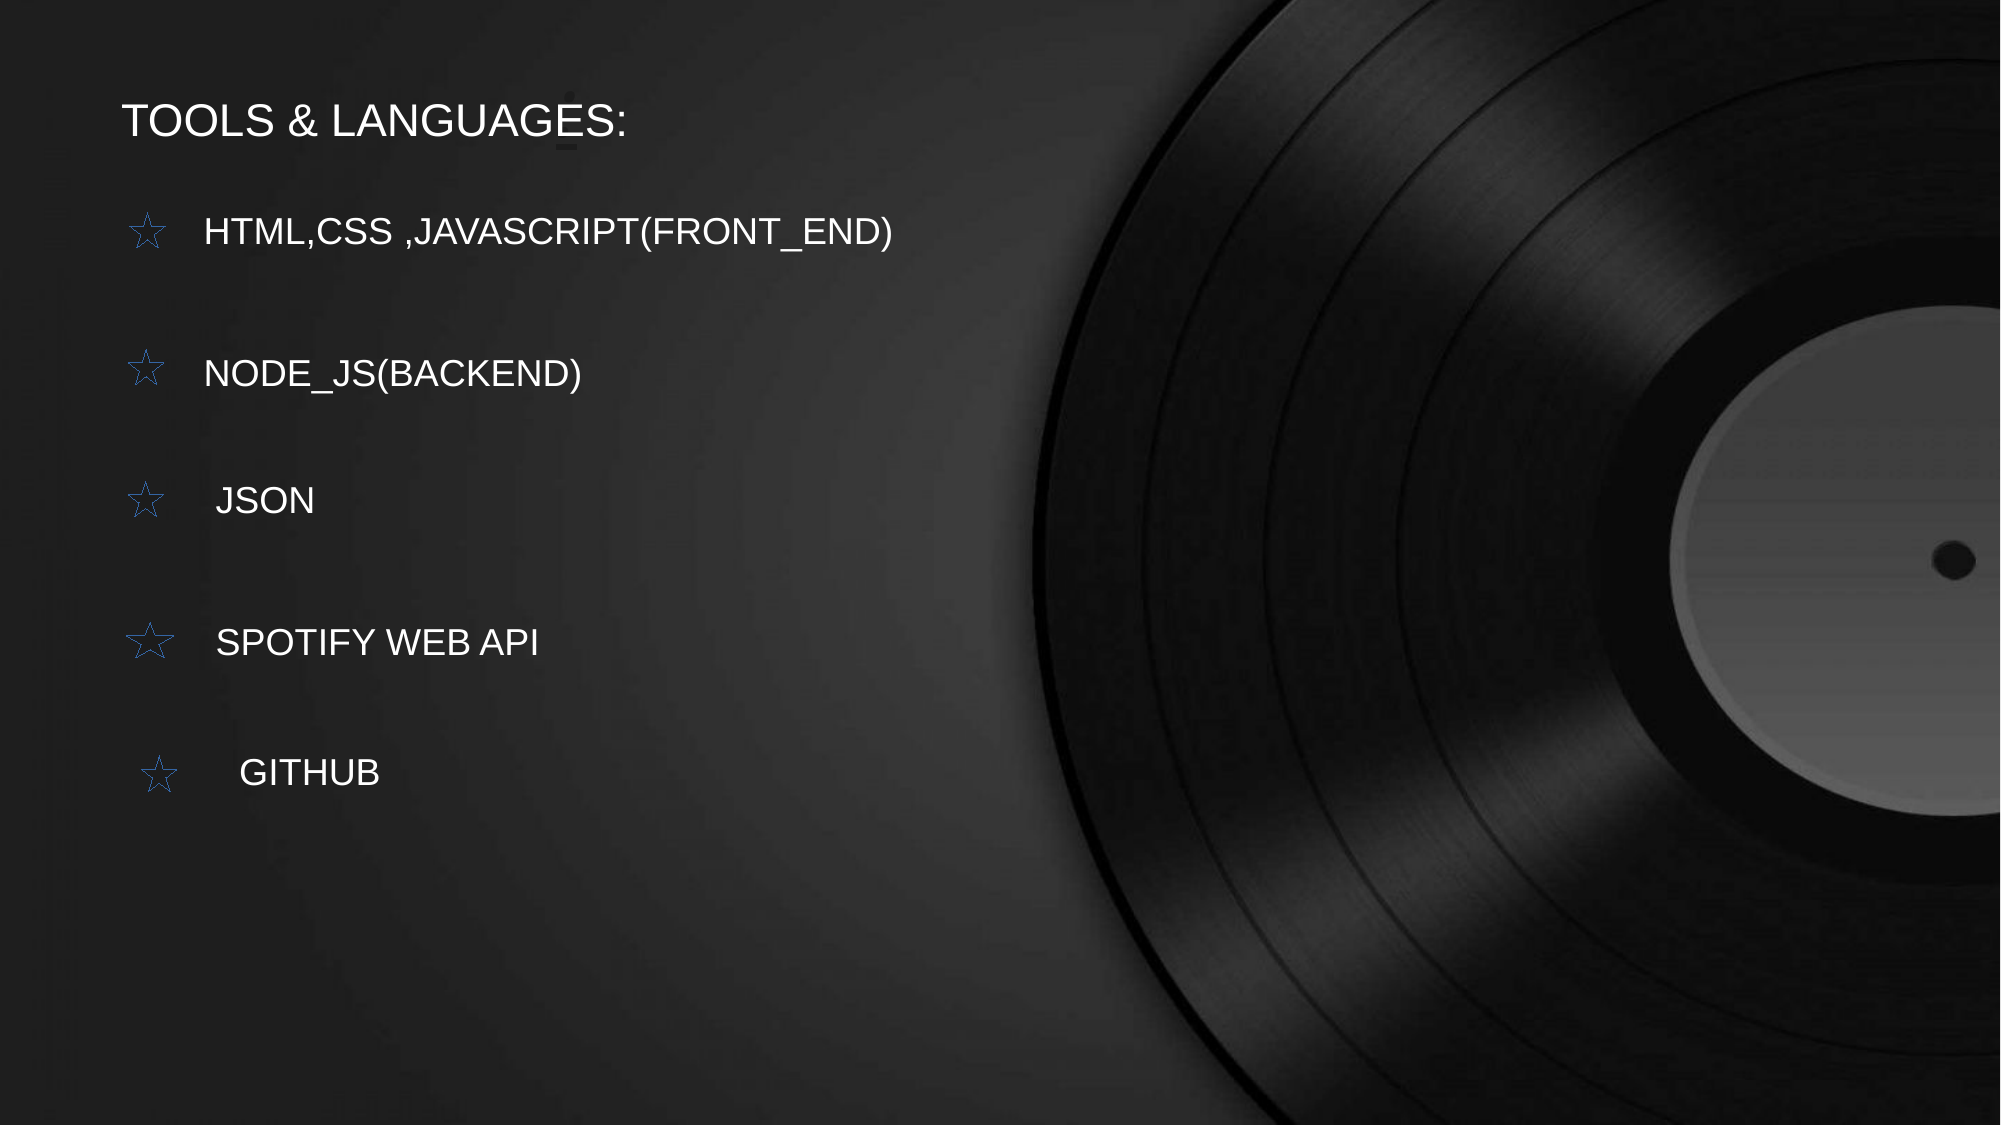

:
TOOLS & LANGUAGES:
HTML,CSS ,JAVASCRIPT(FRONT_END)
NODE_JS(BACKEND)
JSON
SPOTIFY WEB API
GITHUB